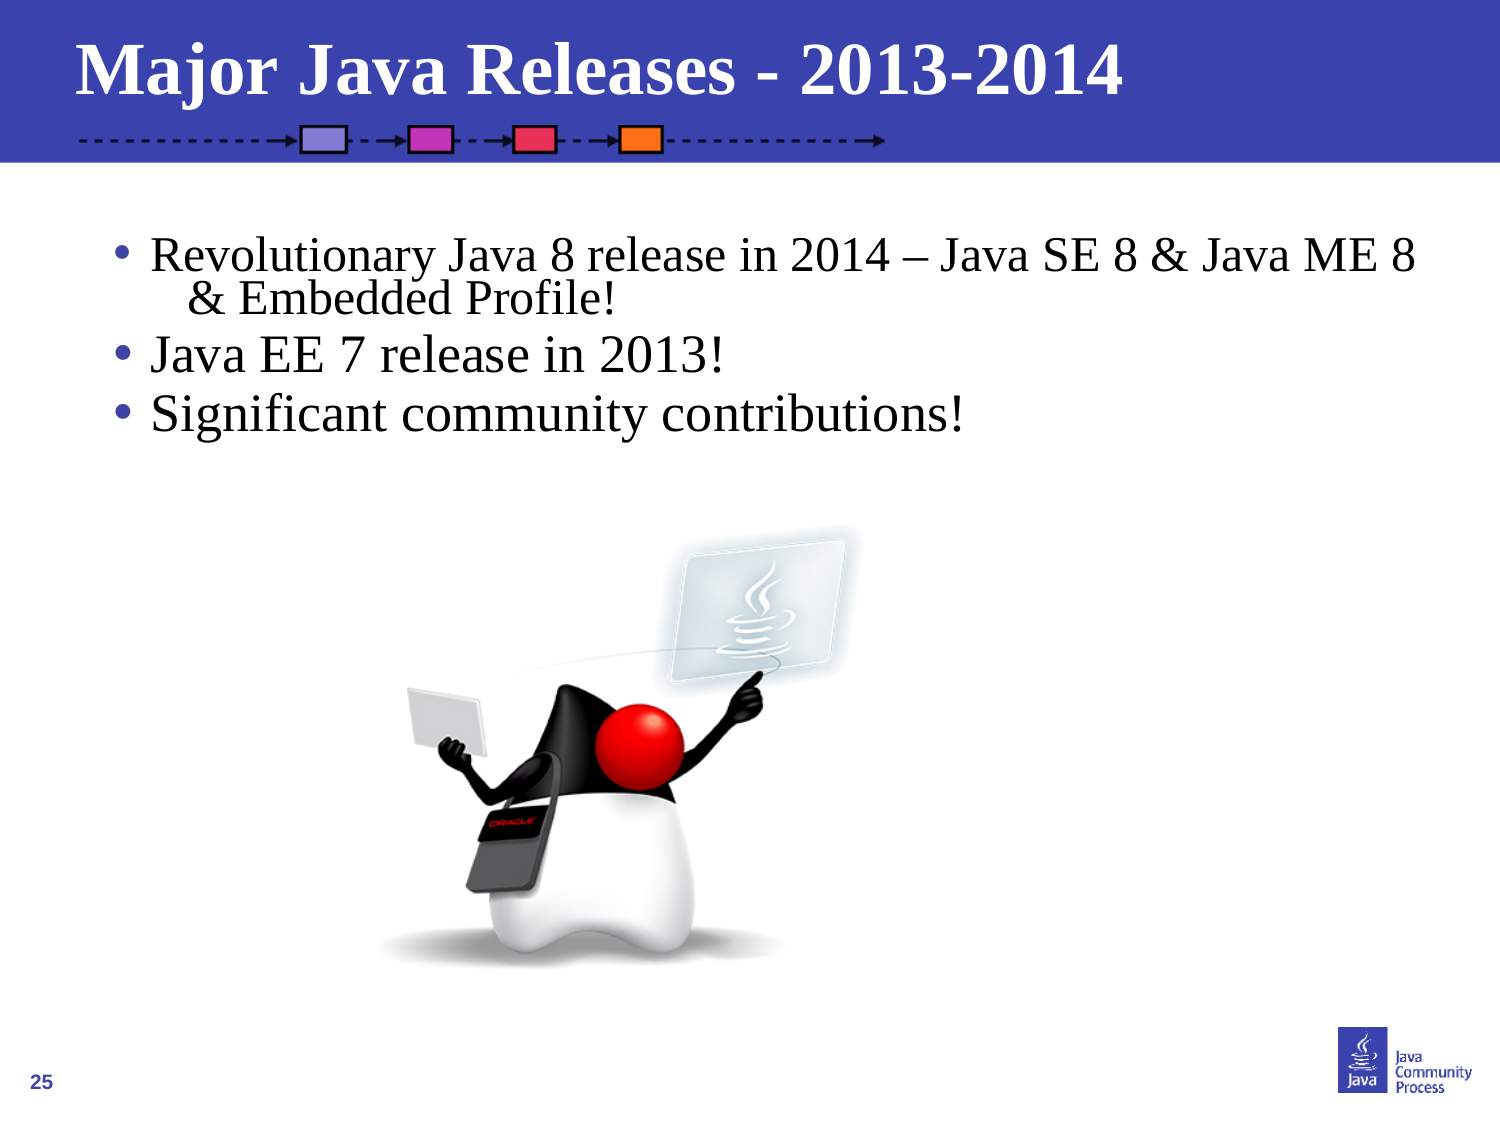

# Major Java Releases - 2013-2014
Revolutionary Java 8 release in 2014 – Java SE 8 & Java ME 8 & Embedded Profile!
Java EE 7 release in 2013!
Significant community contributions!